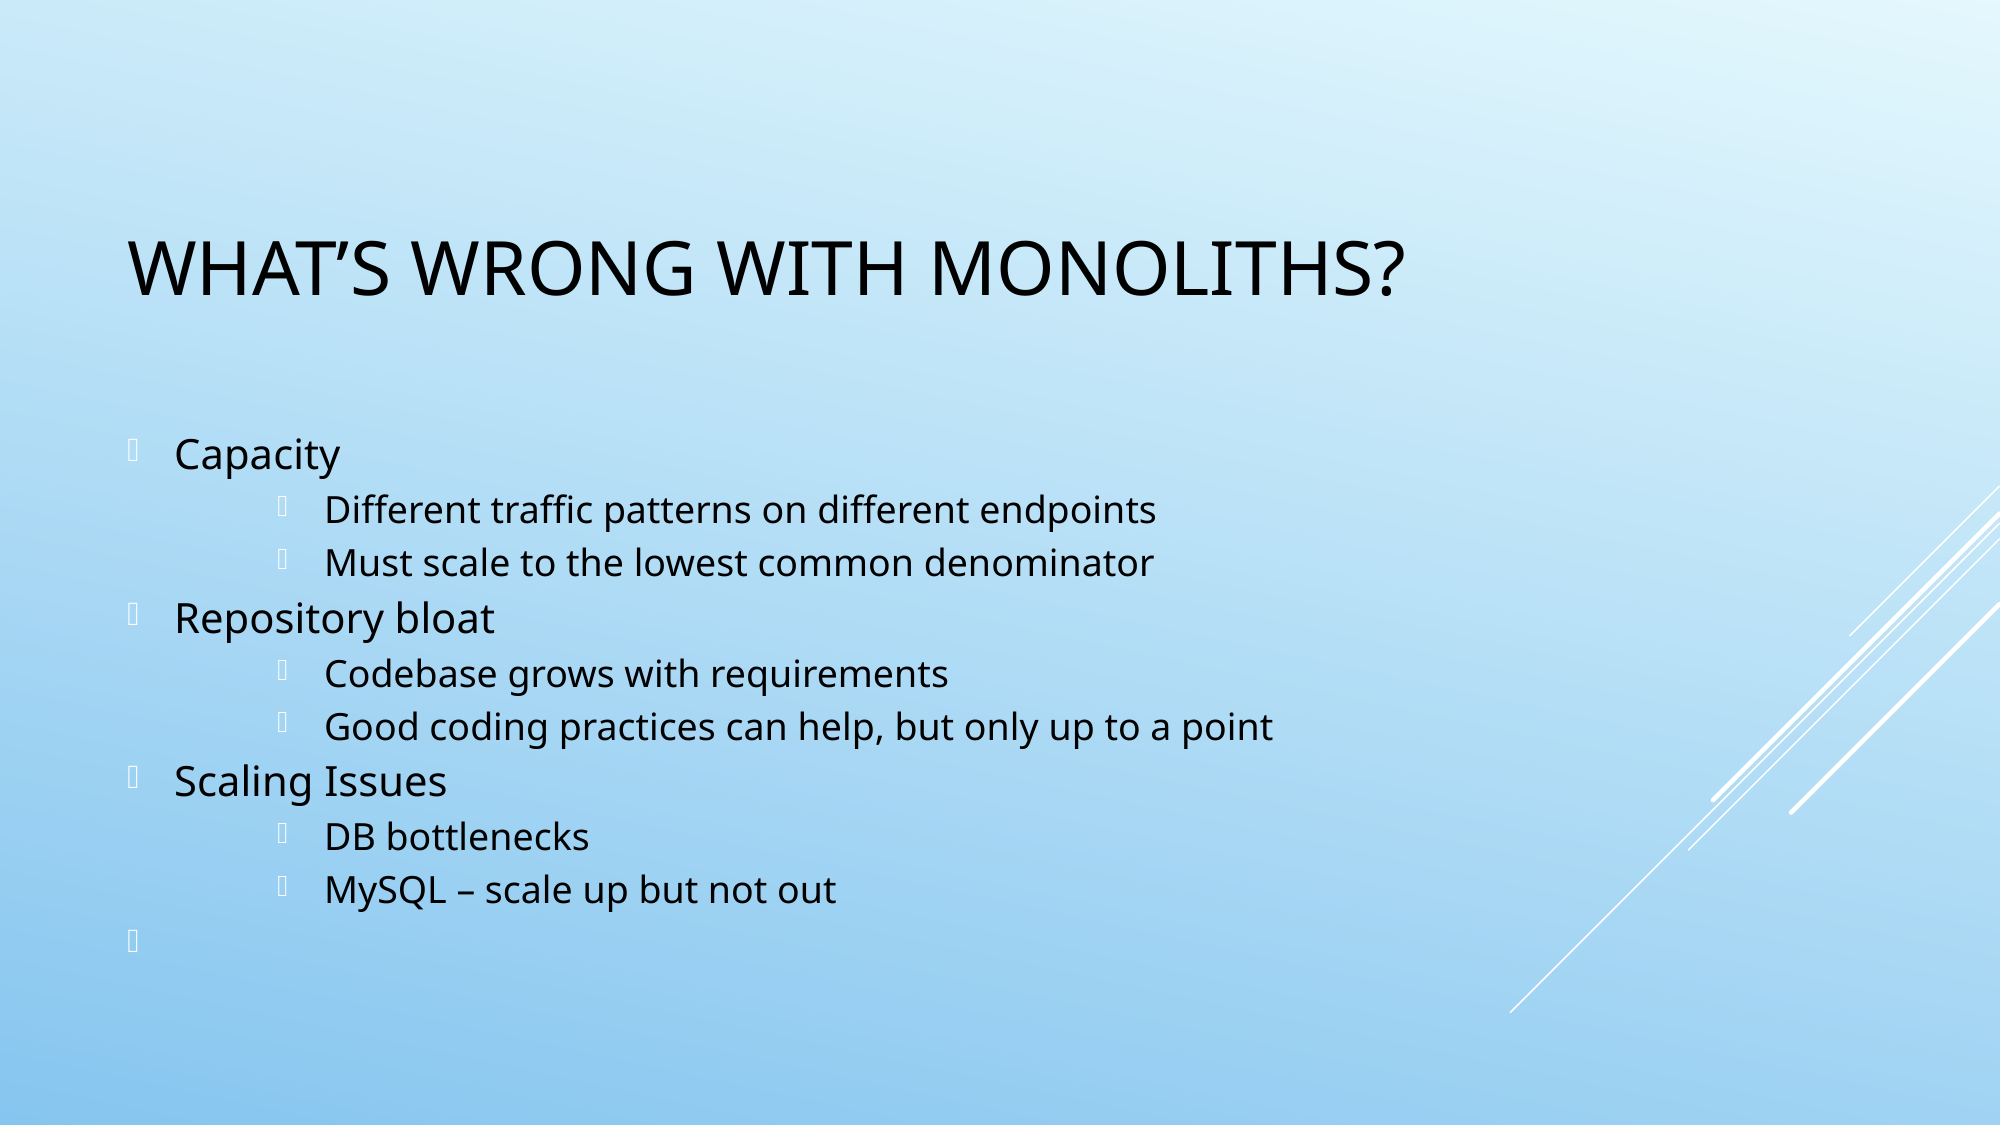

# What’s wrong with monoliths?
Capacity
Different traffic patterns on different endpoints
Must scale to the lowest common denominator
Repository bloat
Codebase grows with requirements
Good coding practices can help, but only up to a point
Scaling Issues
DB bottlenecks
MySQL – scale up but not out